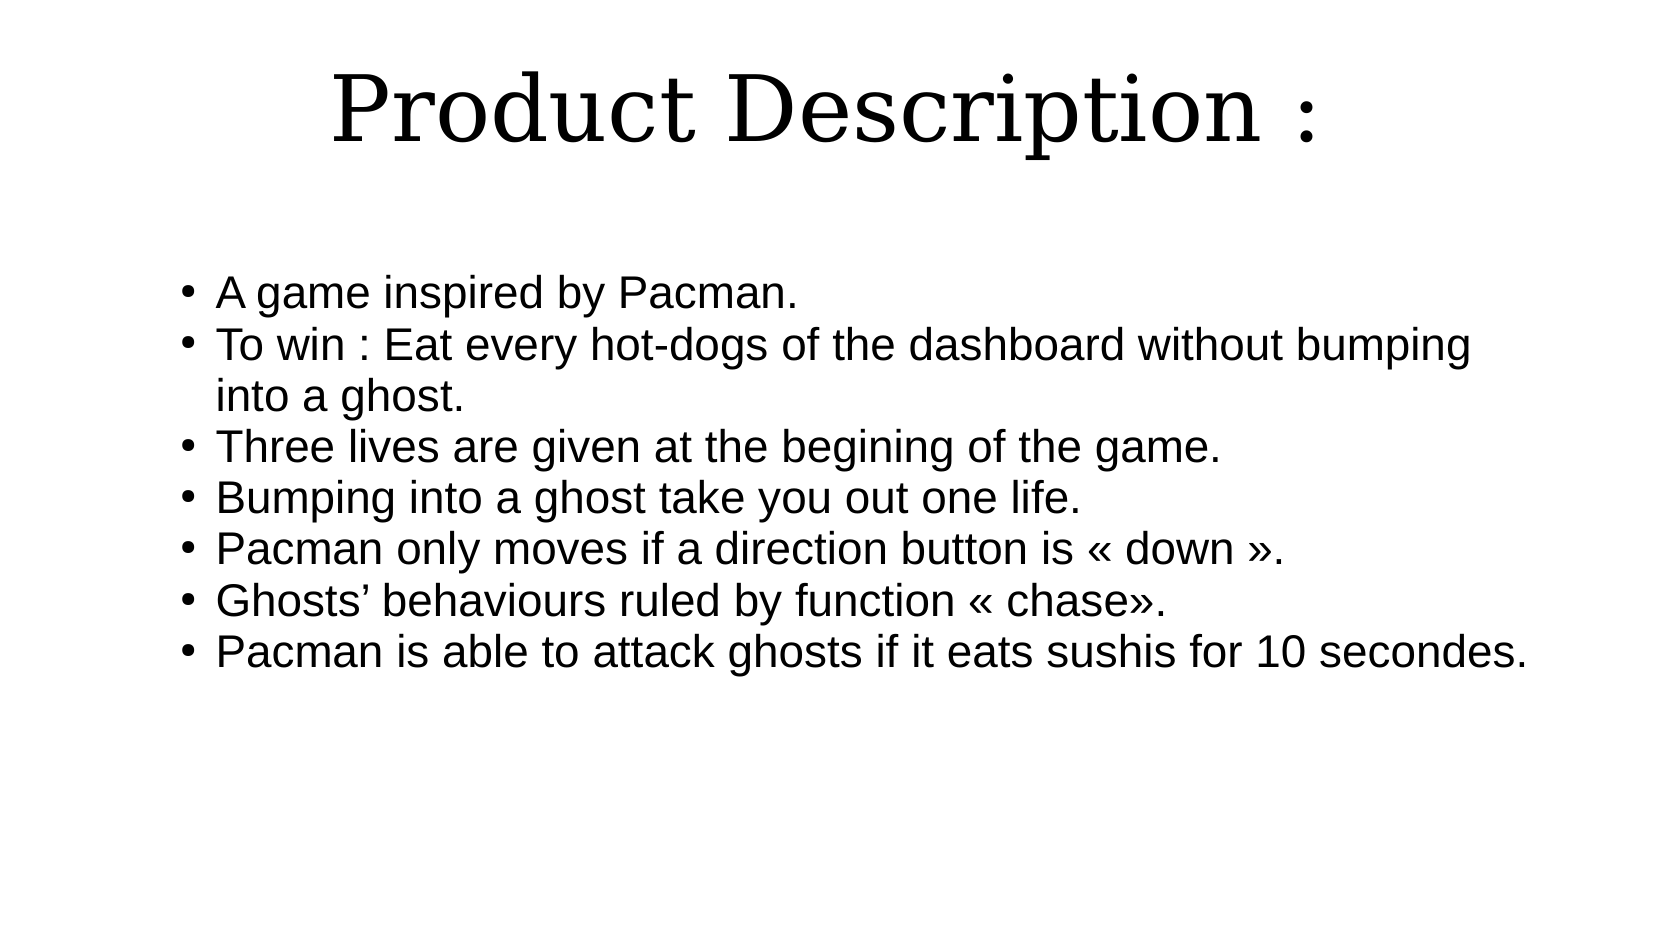

# Product Description :
A game inspired by Pacman.
To win : Eat every hot-dogs of the dashboard without bumping into a ghost.
Three lives are given at the begining of the game.
Bumping into a ghost take you out one life.
Pacman only moves if a direction button is « down ».
Ghosts’ behaviours ruled by function « chase».
Pacman is able to attack ghosts if it eats sushis for 10 secondes.